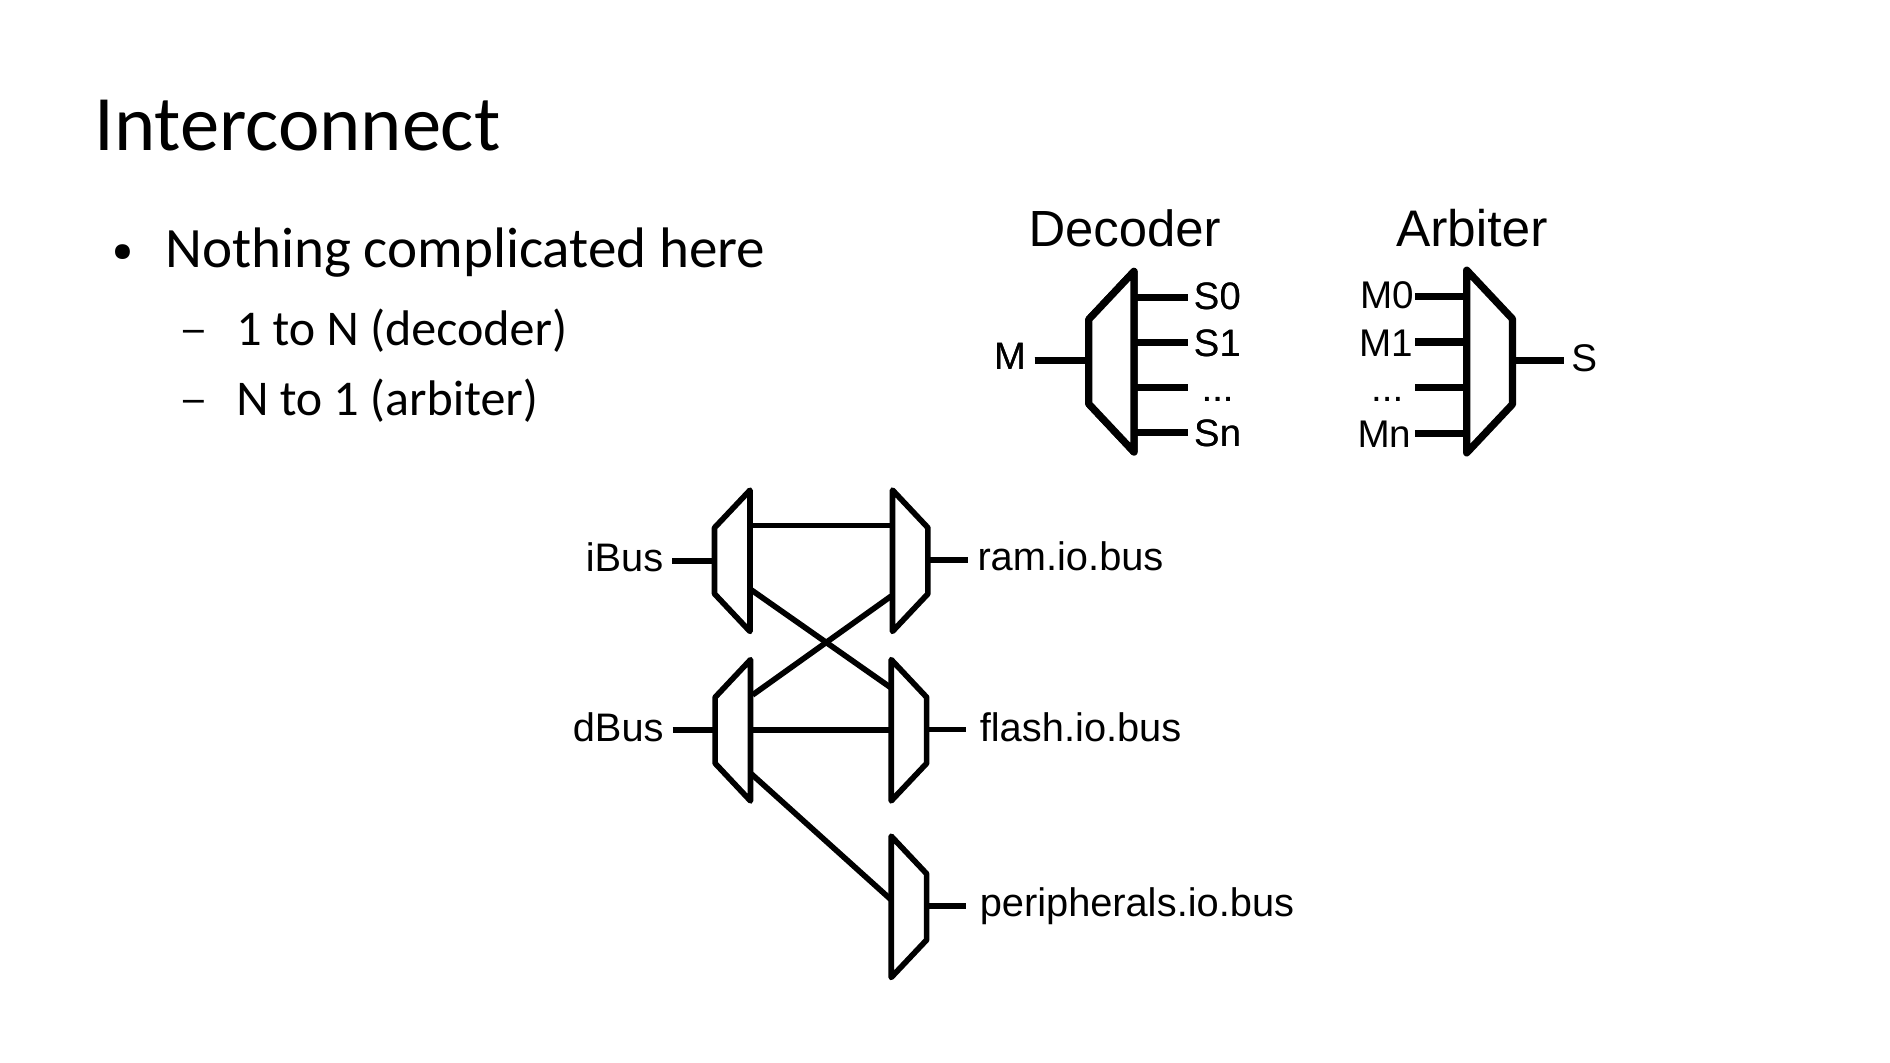

# Interconnect
Nothing complicated here
1 to N (decoder)
N to 1 (arbiter)